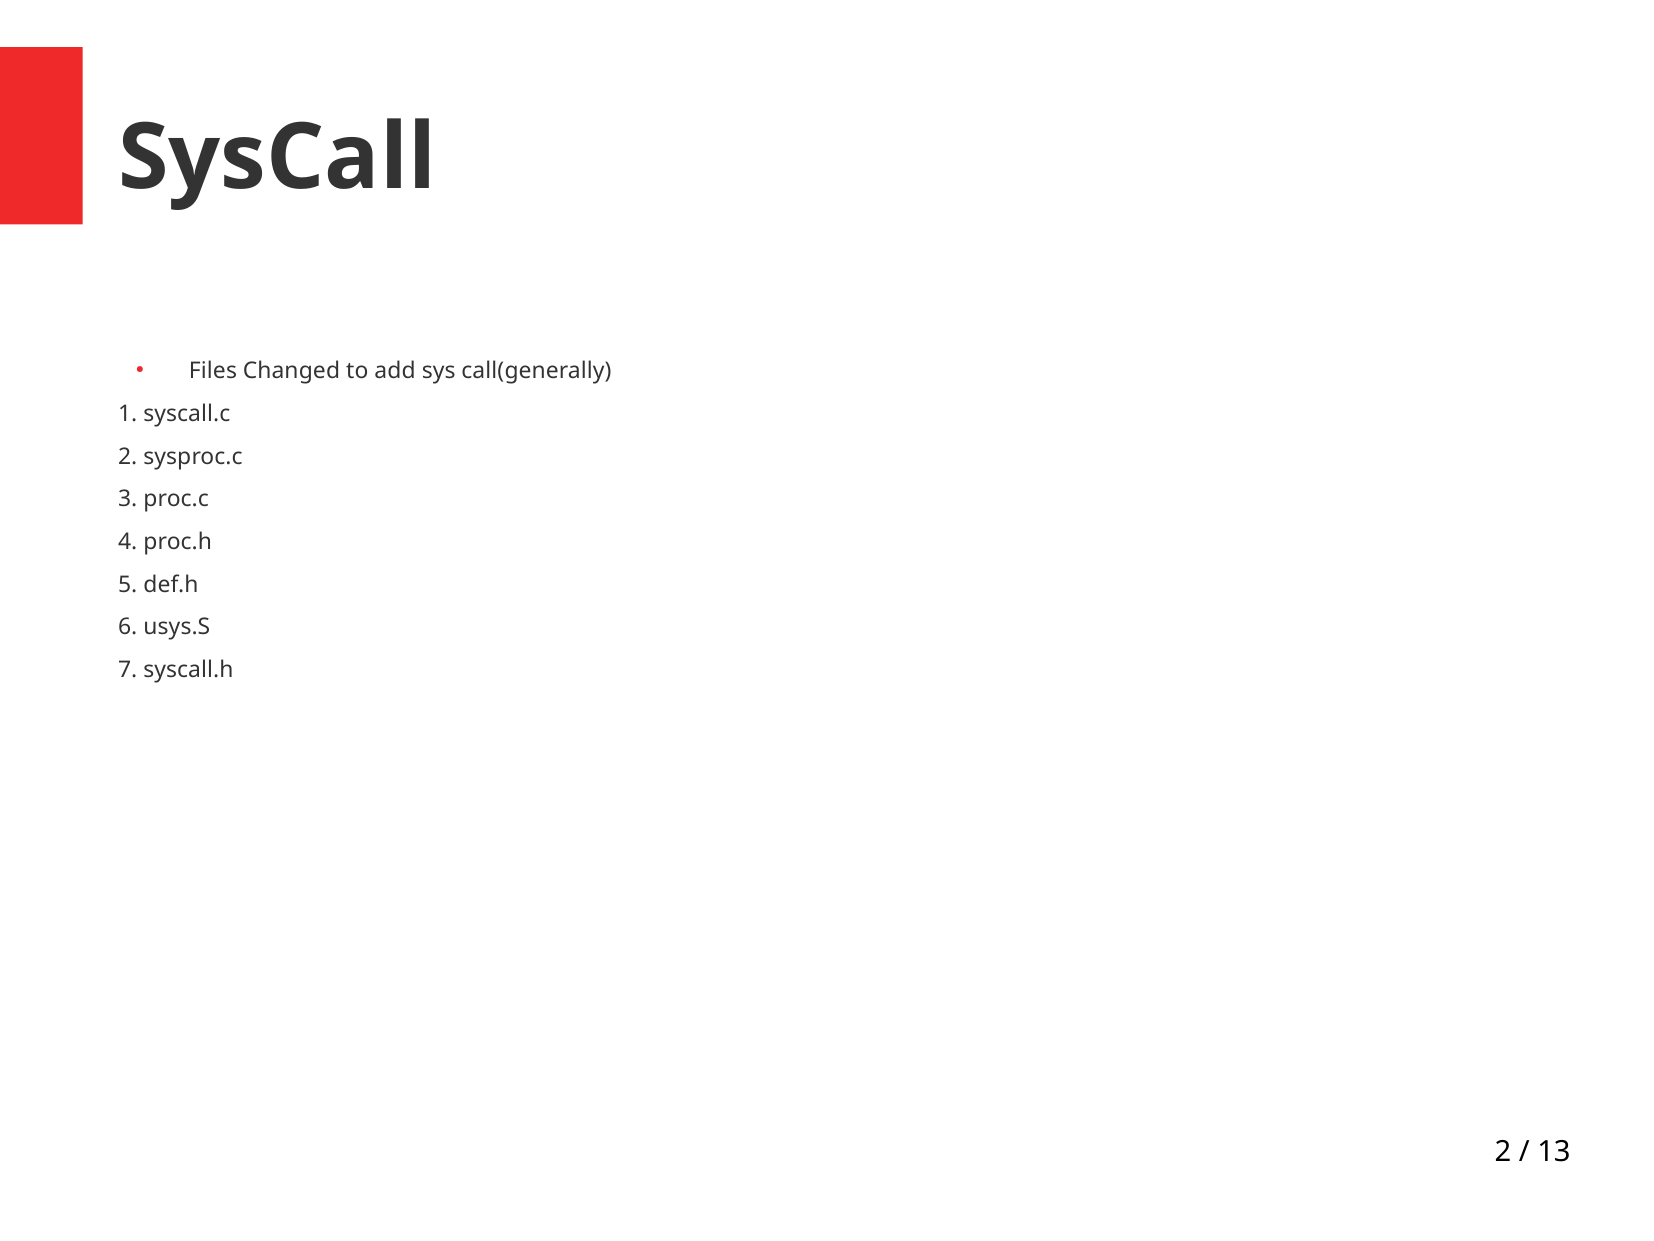

# SysCall
Files Changed to add sys call(generally)
1. syscall.c
2. sysproc.c
3. proc.c
4. proc.h
5. def.h
6. usys.S
7. syscall.h
2